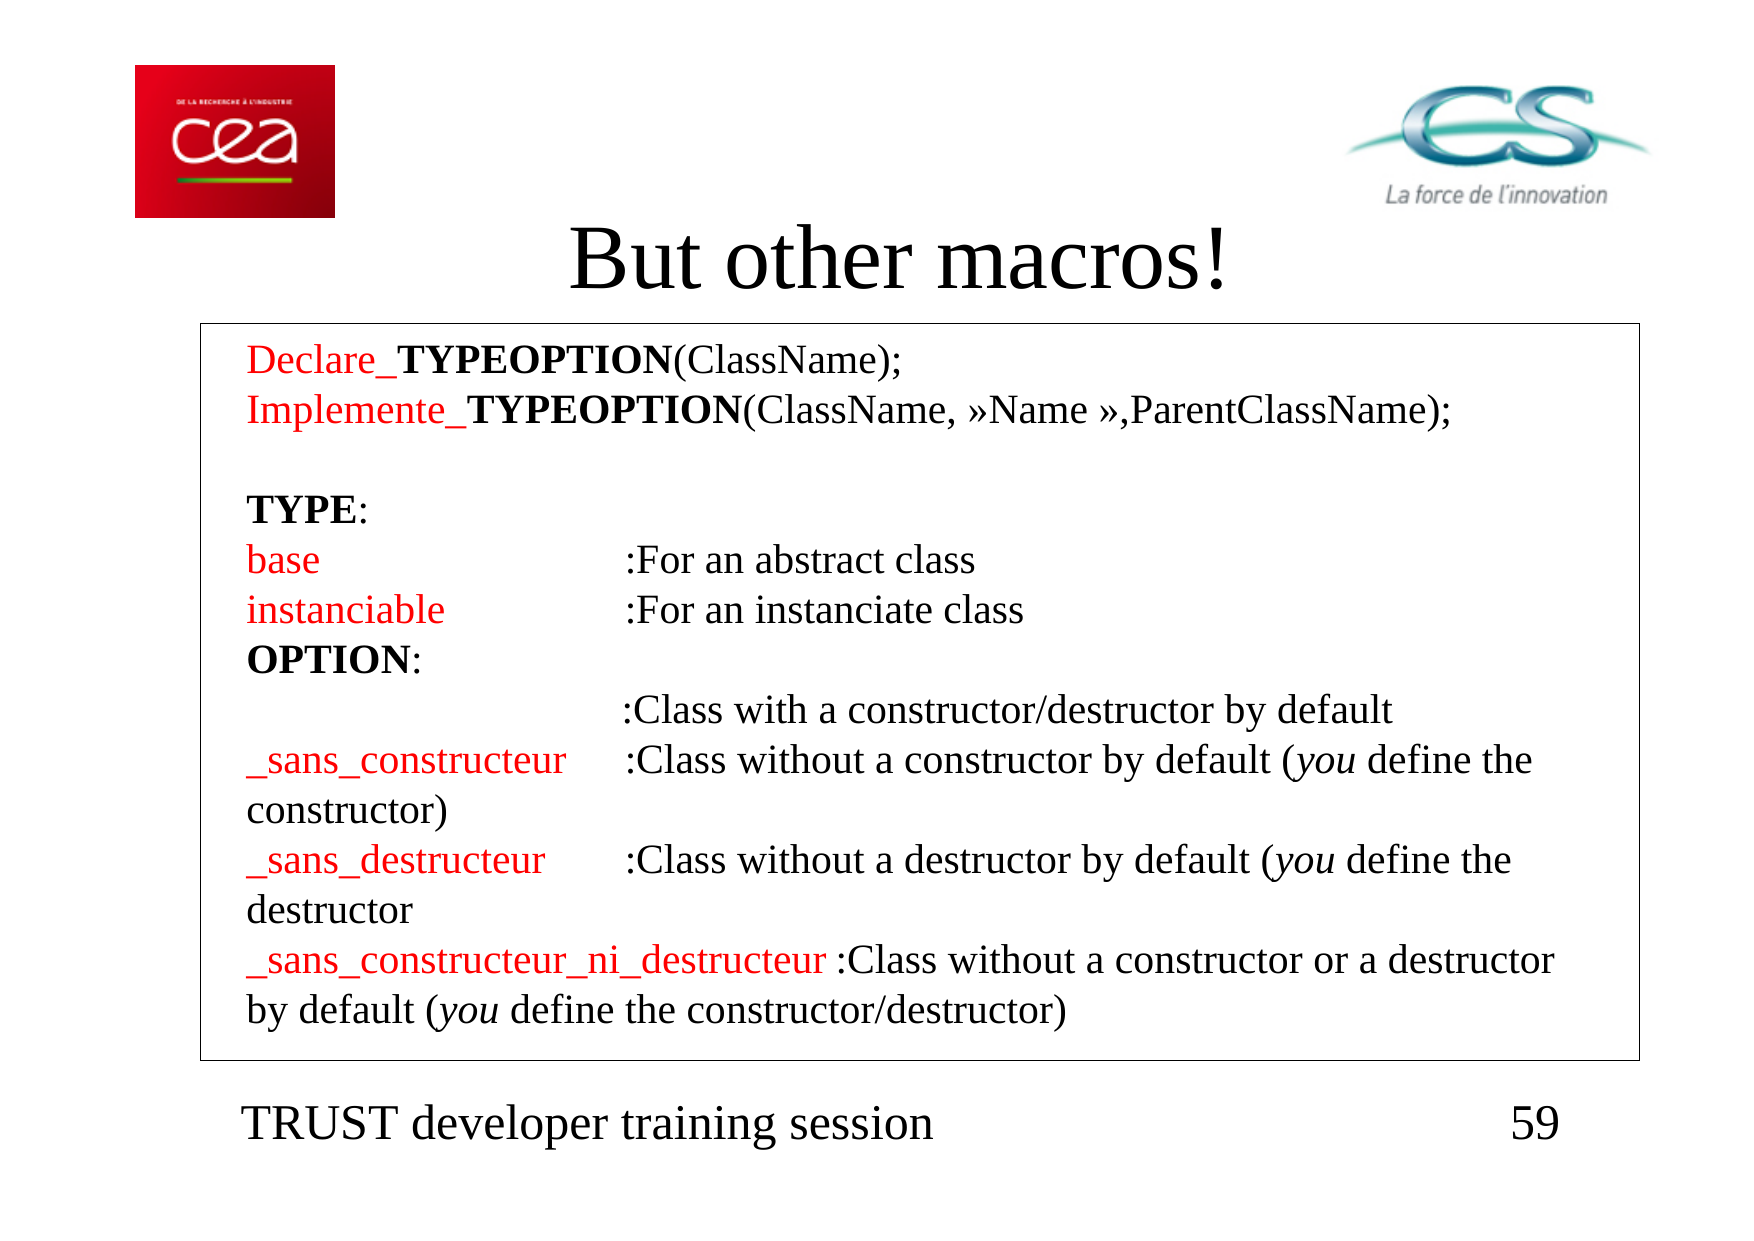

# But other macros!
Declare_TYPEOPTION(ClassName);
Implemente_TYPEOPTION(ClassName, »Name »,ParentClassName);
TYPE:
base				 :For an abstract class
instanciable			 :For an instanciate class
OPTION:
 :Class with a constructor/destructor by default
_sans_constructeur	 :Class without a constructor by default (you define the constructor)
_sans_destructeur	 :Class without a destructor by default (you define the destructor
_sans_constructeur_ni_destructeur	:Class without a constructor or a destructor by default (you define the constructor/destructor)
TRUST developer training session
59